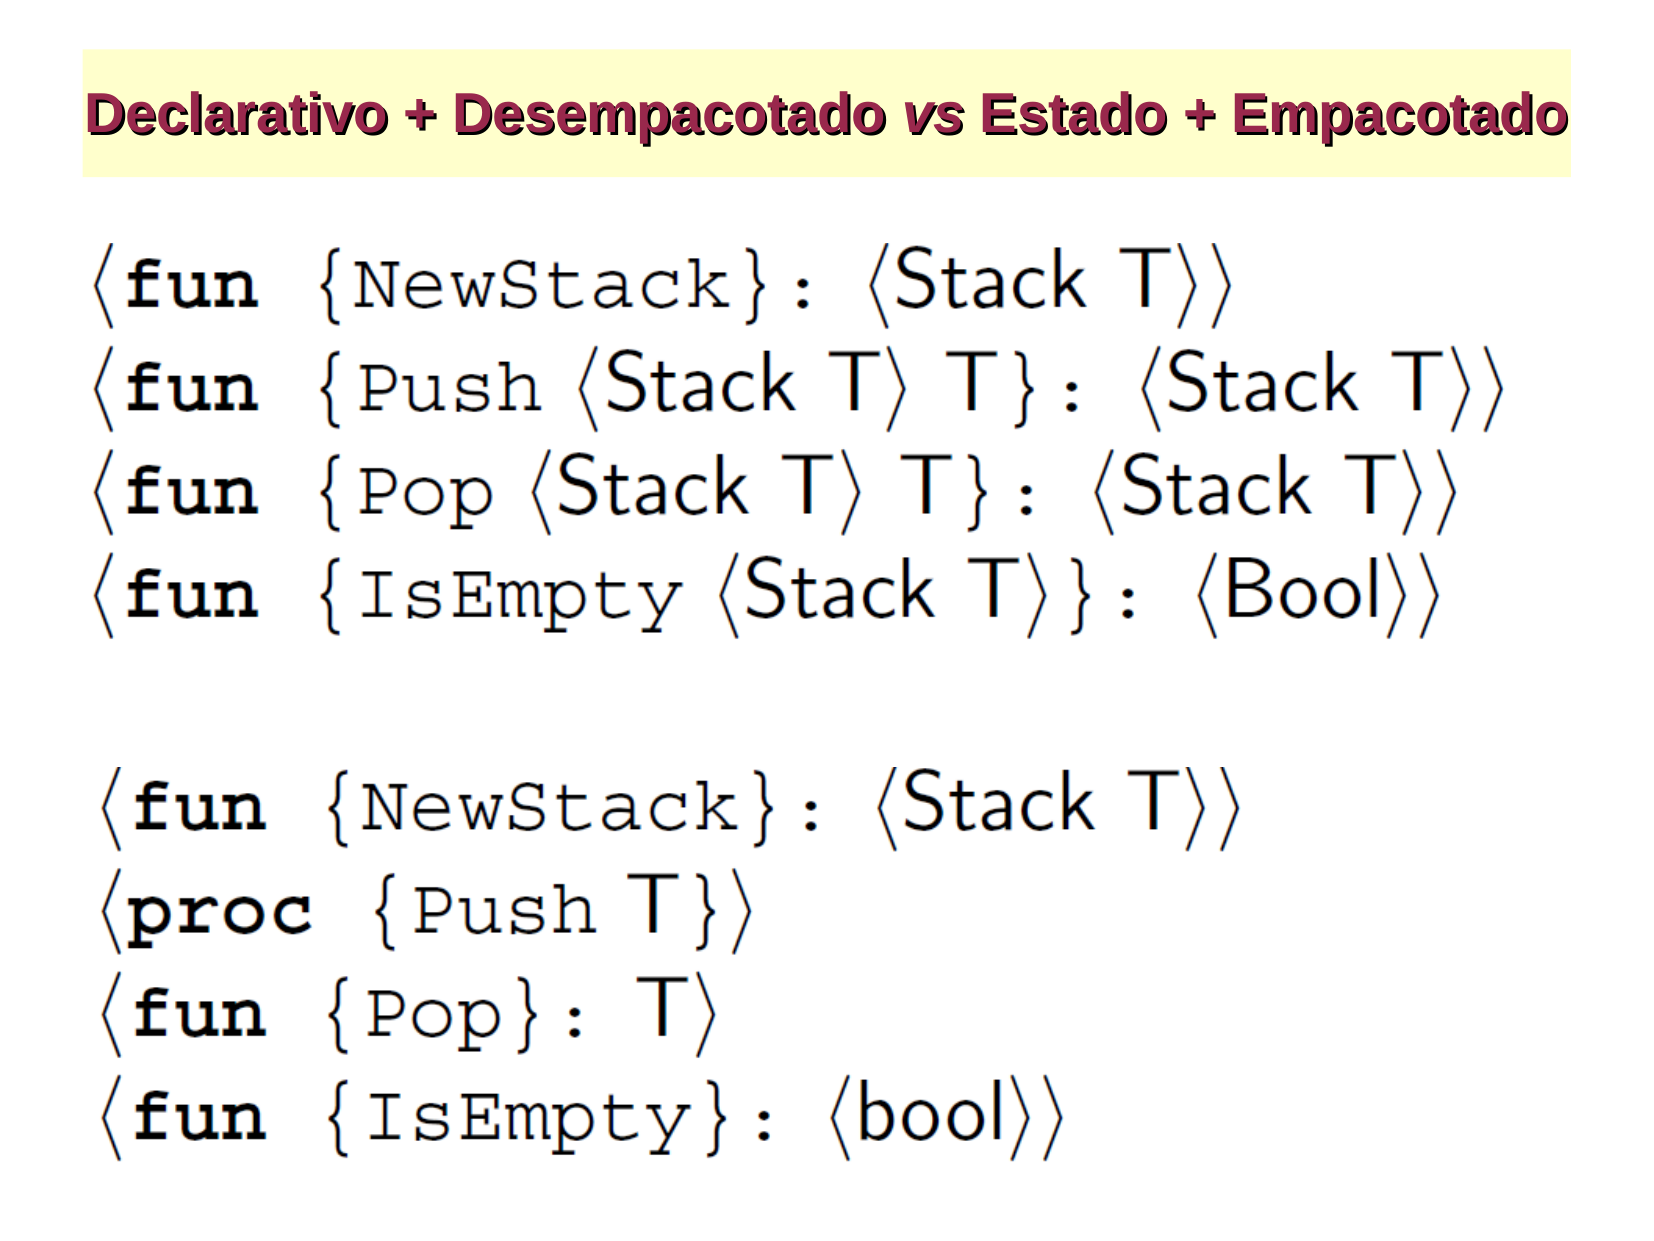

# Declarativo + Desempacotado vs Estado + Empacotado